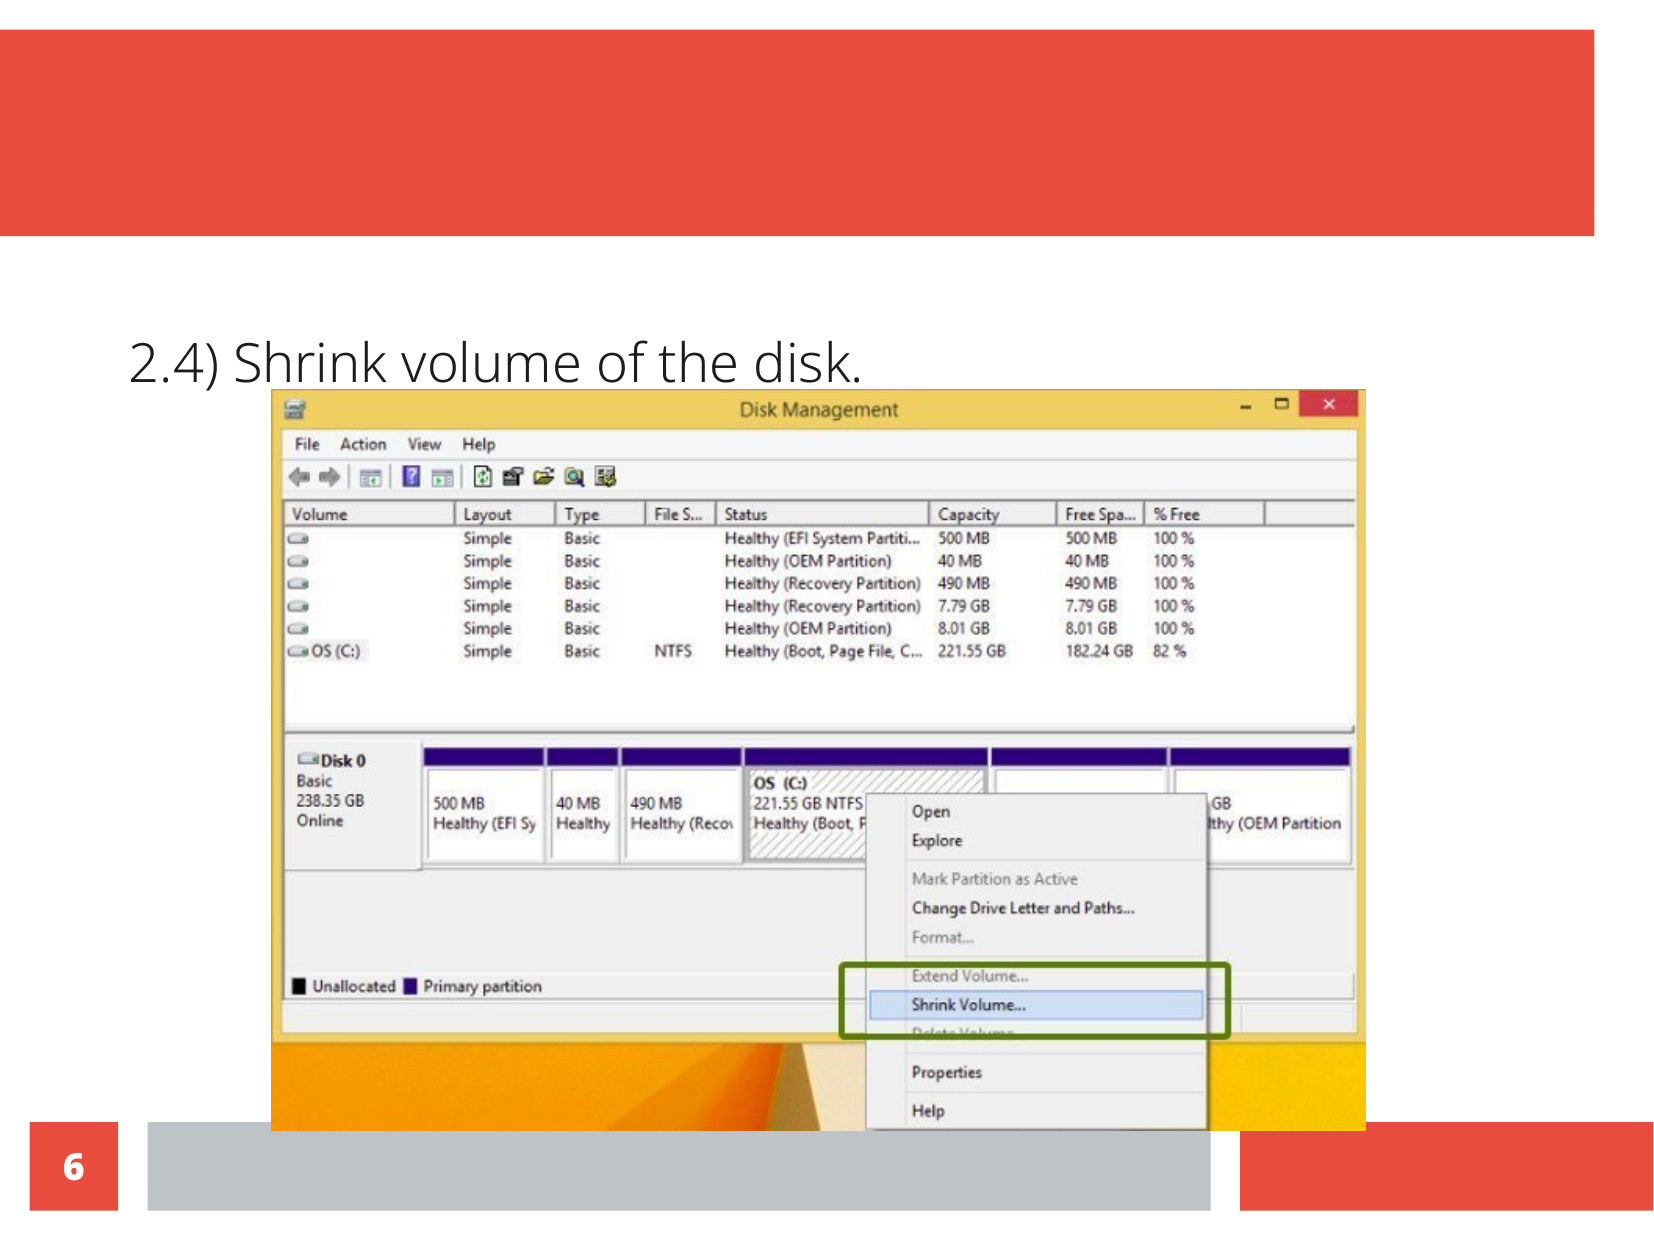

#
 2.4) Shrink volume of the disk.
6